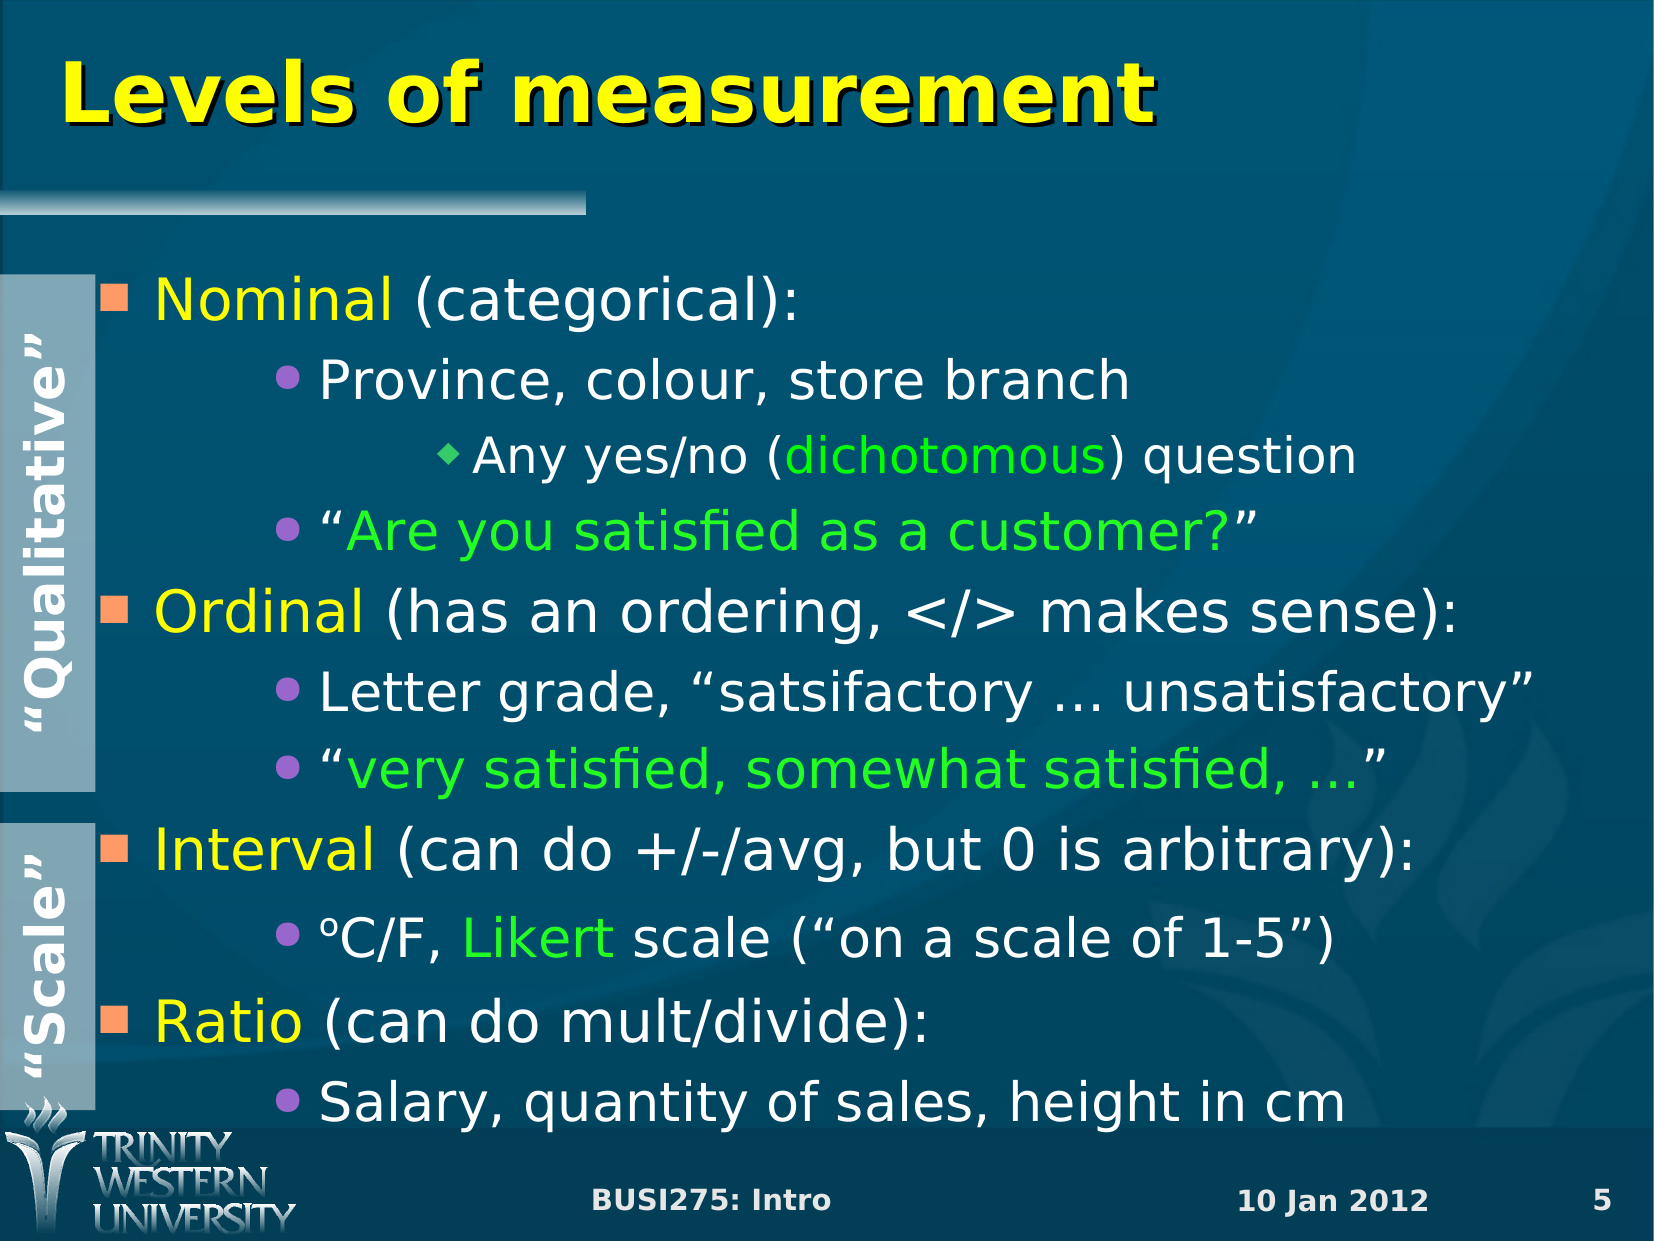

# Levels of measurement
Nominal (categorical):
Province, colour, store branch
Any yes/no (dichotomous) question
“Are you satisfied as a customer?”
Ordinal (has an ordering, </> makes sense):
Letter grade, “satsifactory … unsatisfactory”
“very satisfied, somewhat satisfied, …”
Interval (can do +/-/avg, but 0 is arbitrary):
ºC/F, Likert scale (“on a scale of 1-5”)
Ratio (can do mult/divide):
Salary, quantity of sales, height in cm
“Qualitative”
“Scale”
BUSI275: Intro
10 Jan 2012
5